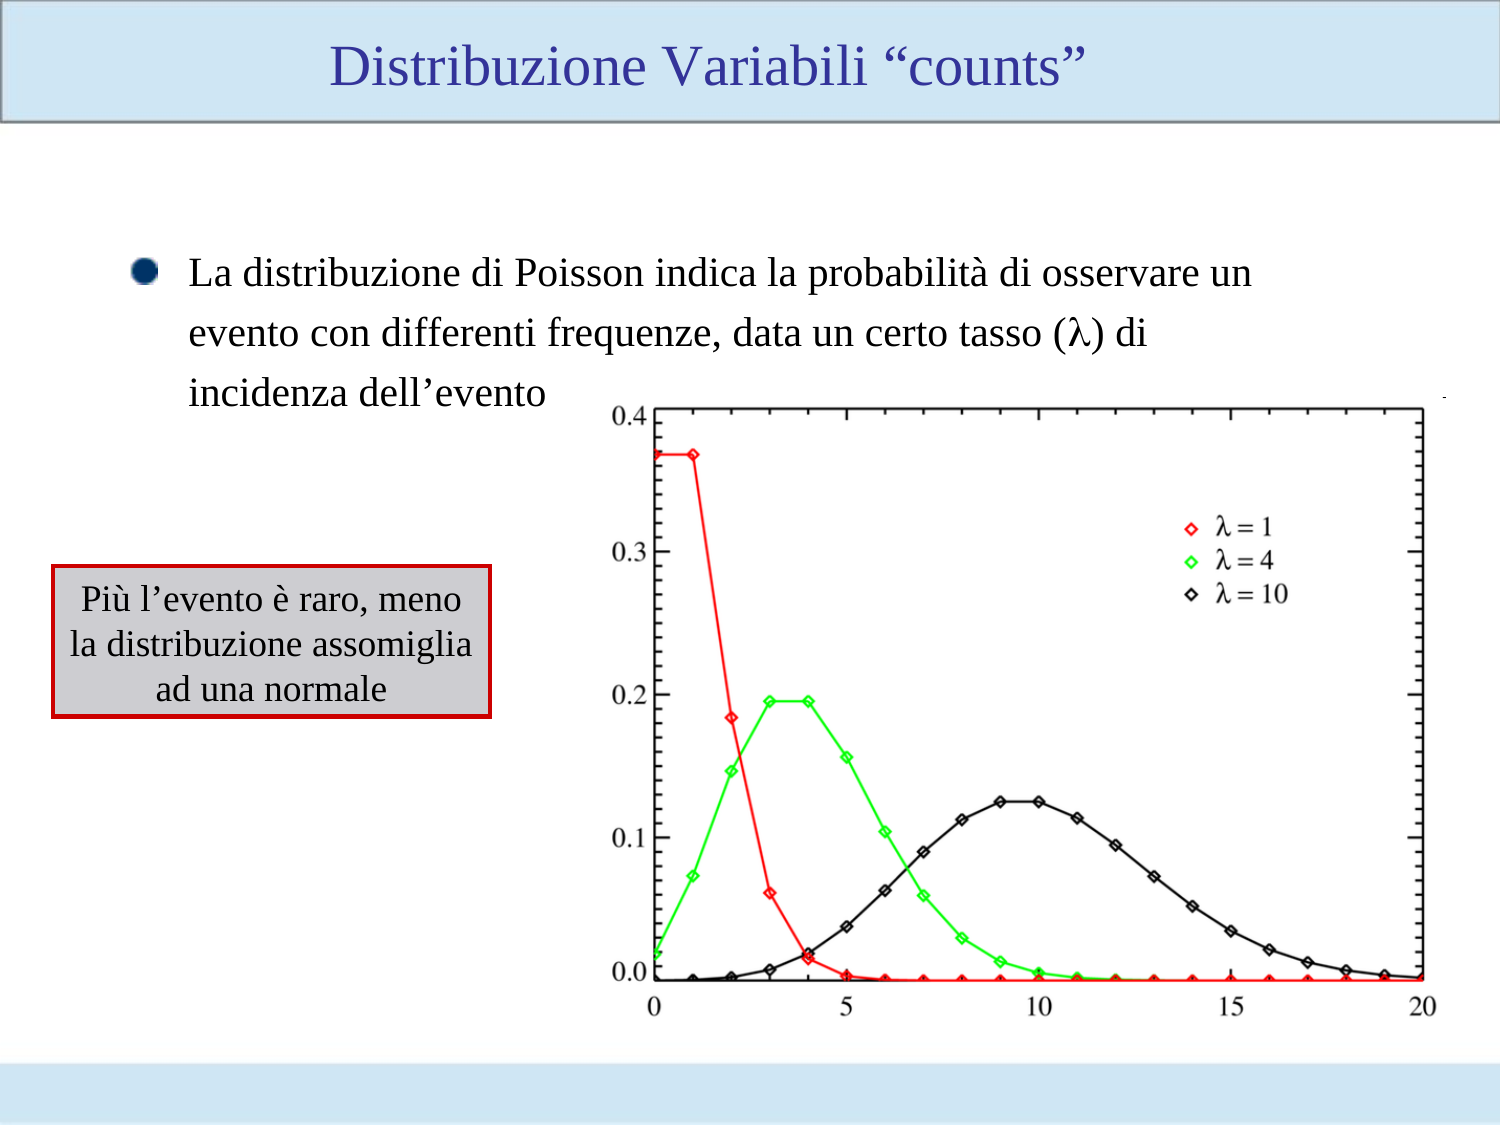

# Distribuzione Variabili “counts”
La distribuzione di Poisson indica la probabilità di osservare un evento con differenti frequenze, data un certo tasso () di incidenza dell’evento
Più l’evento è raro, meno la distribuzione assomiglia ad una normale